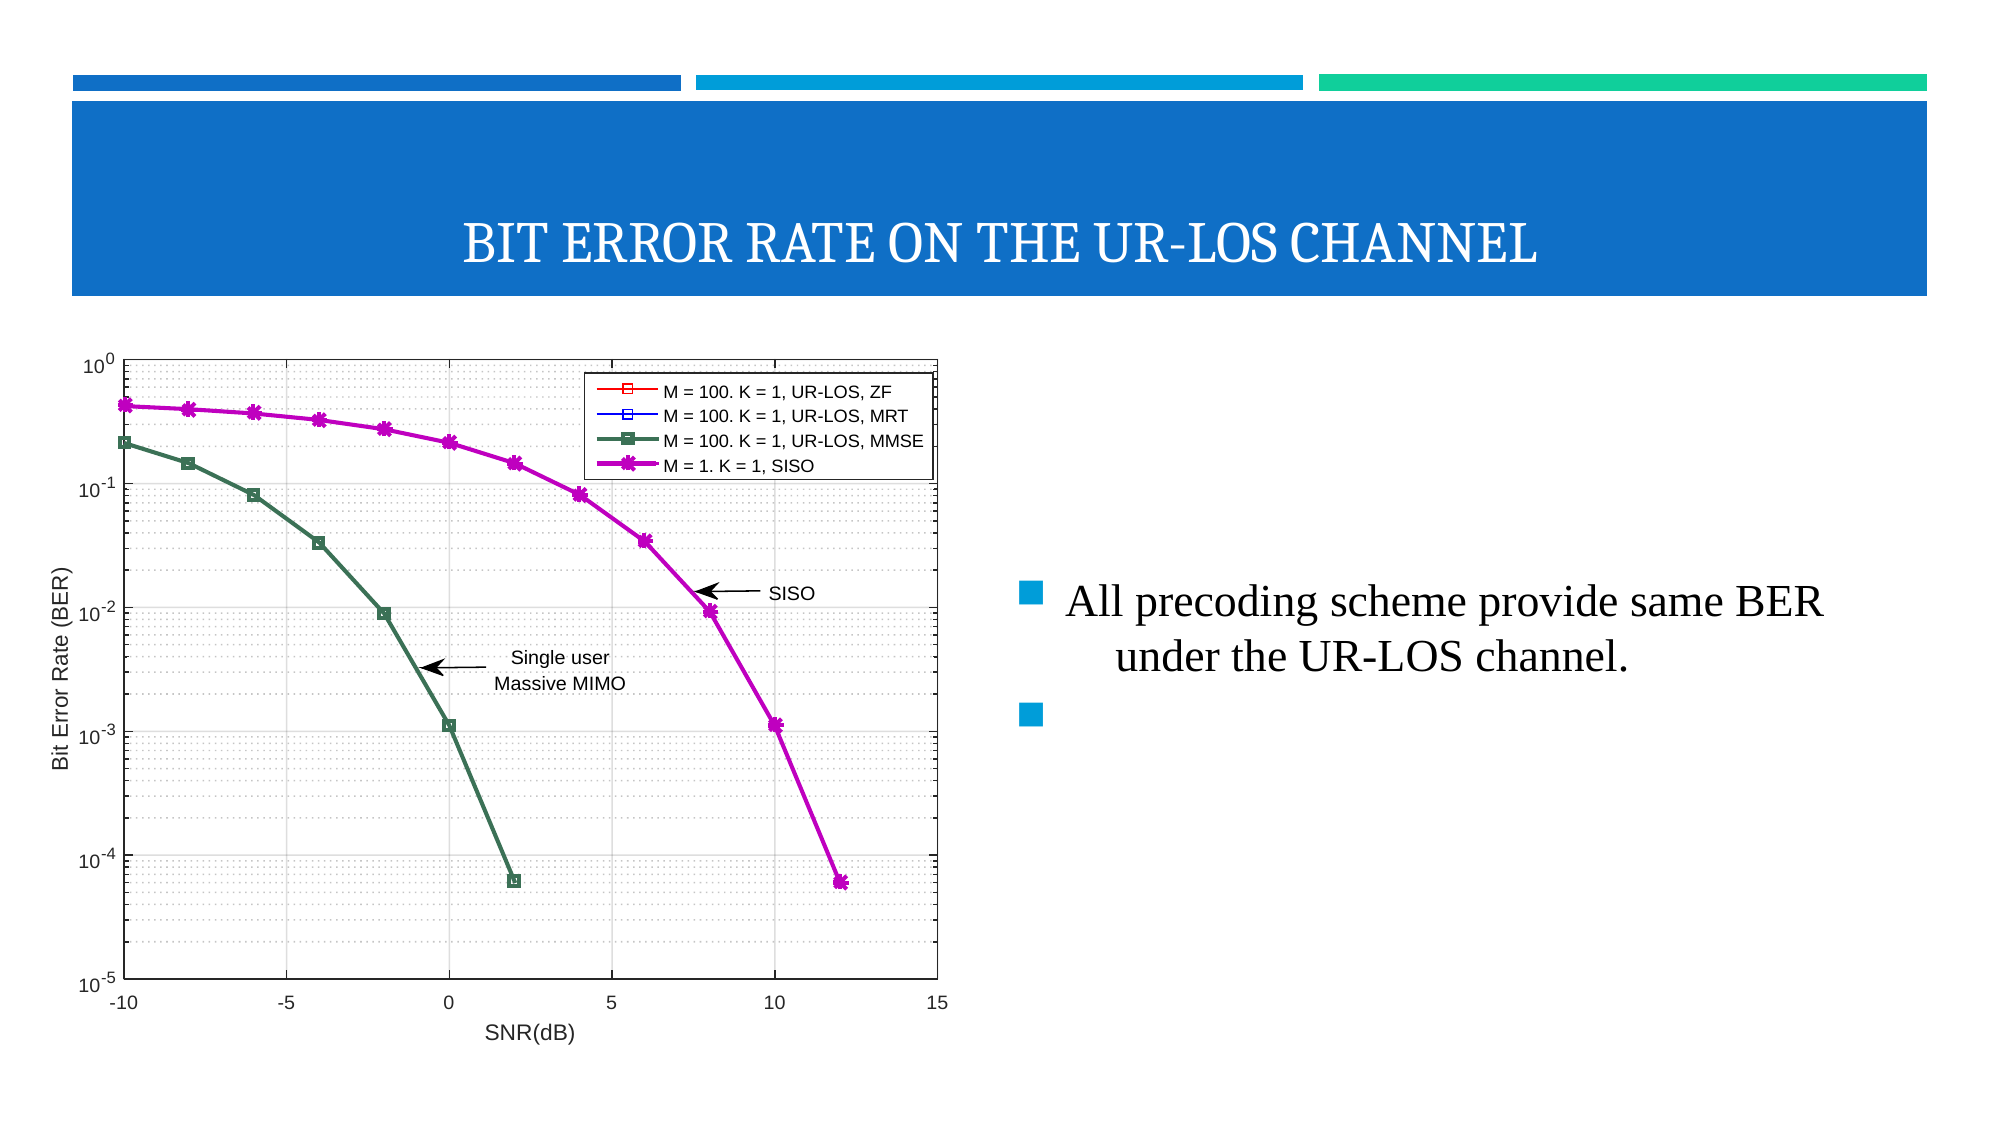

# Bit error rate ON THE UR-LOS CHANNEL
All precoding scheme provide same BER under the UR-LOS channel.